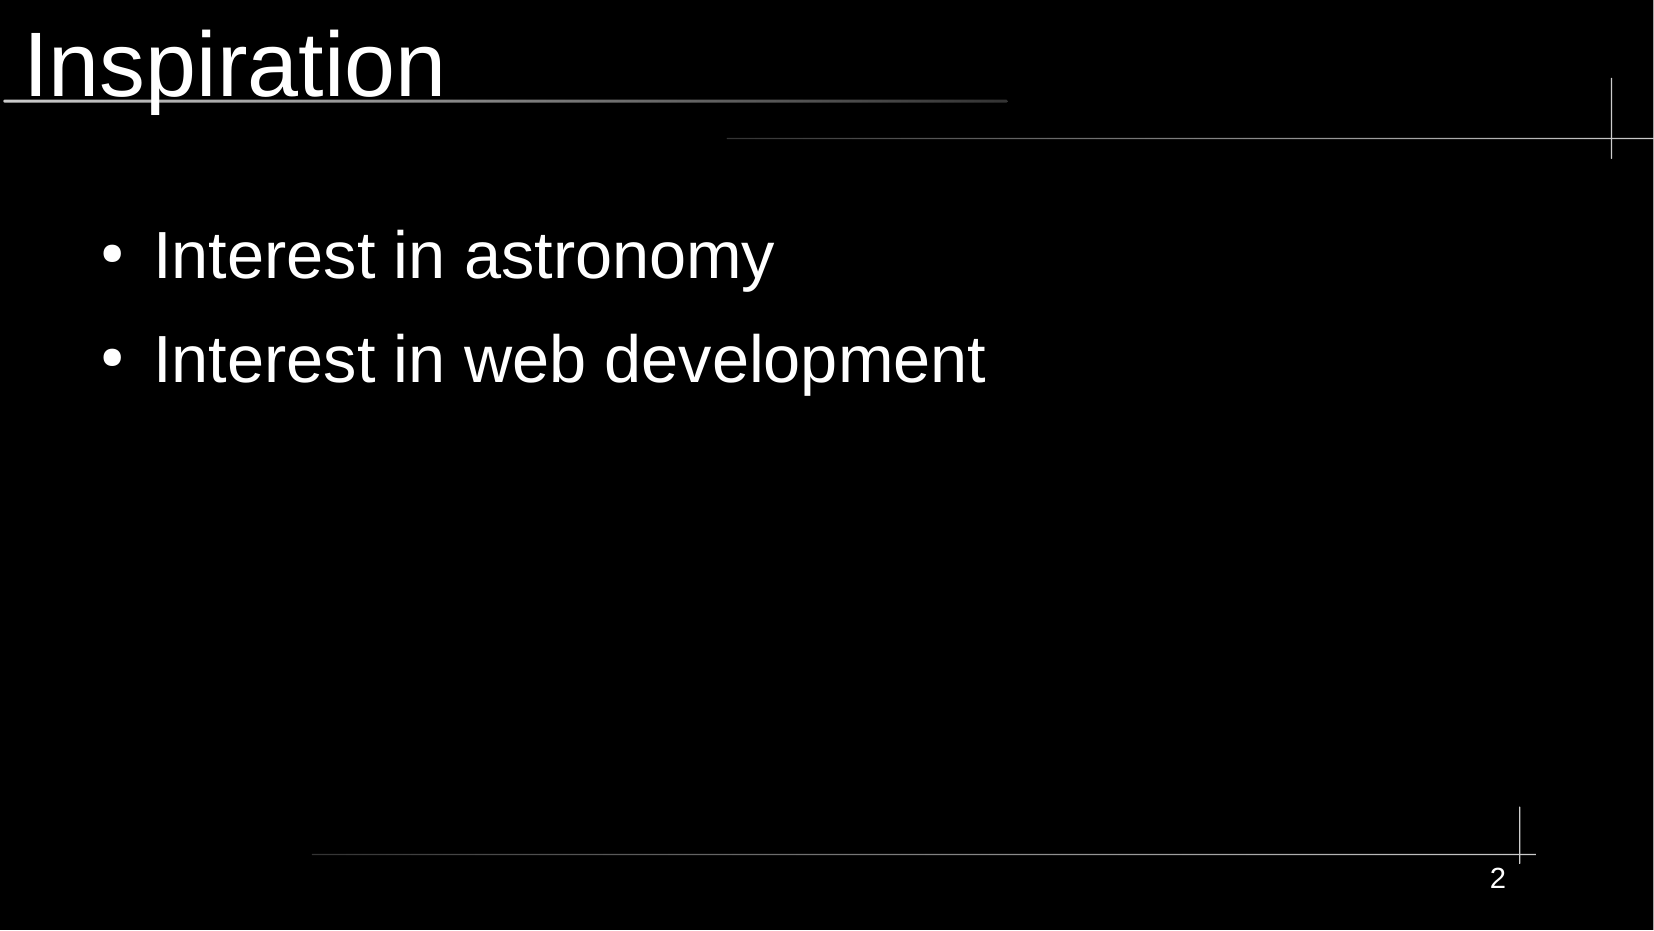

# Inspiration
Interest in astronomy
Interest in web development
2